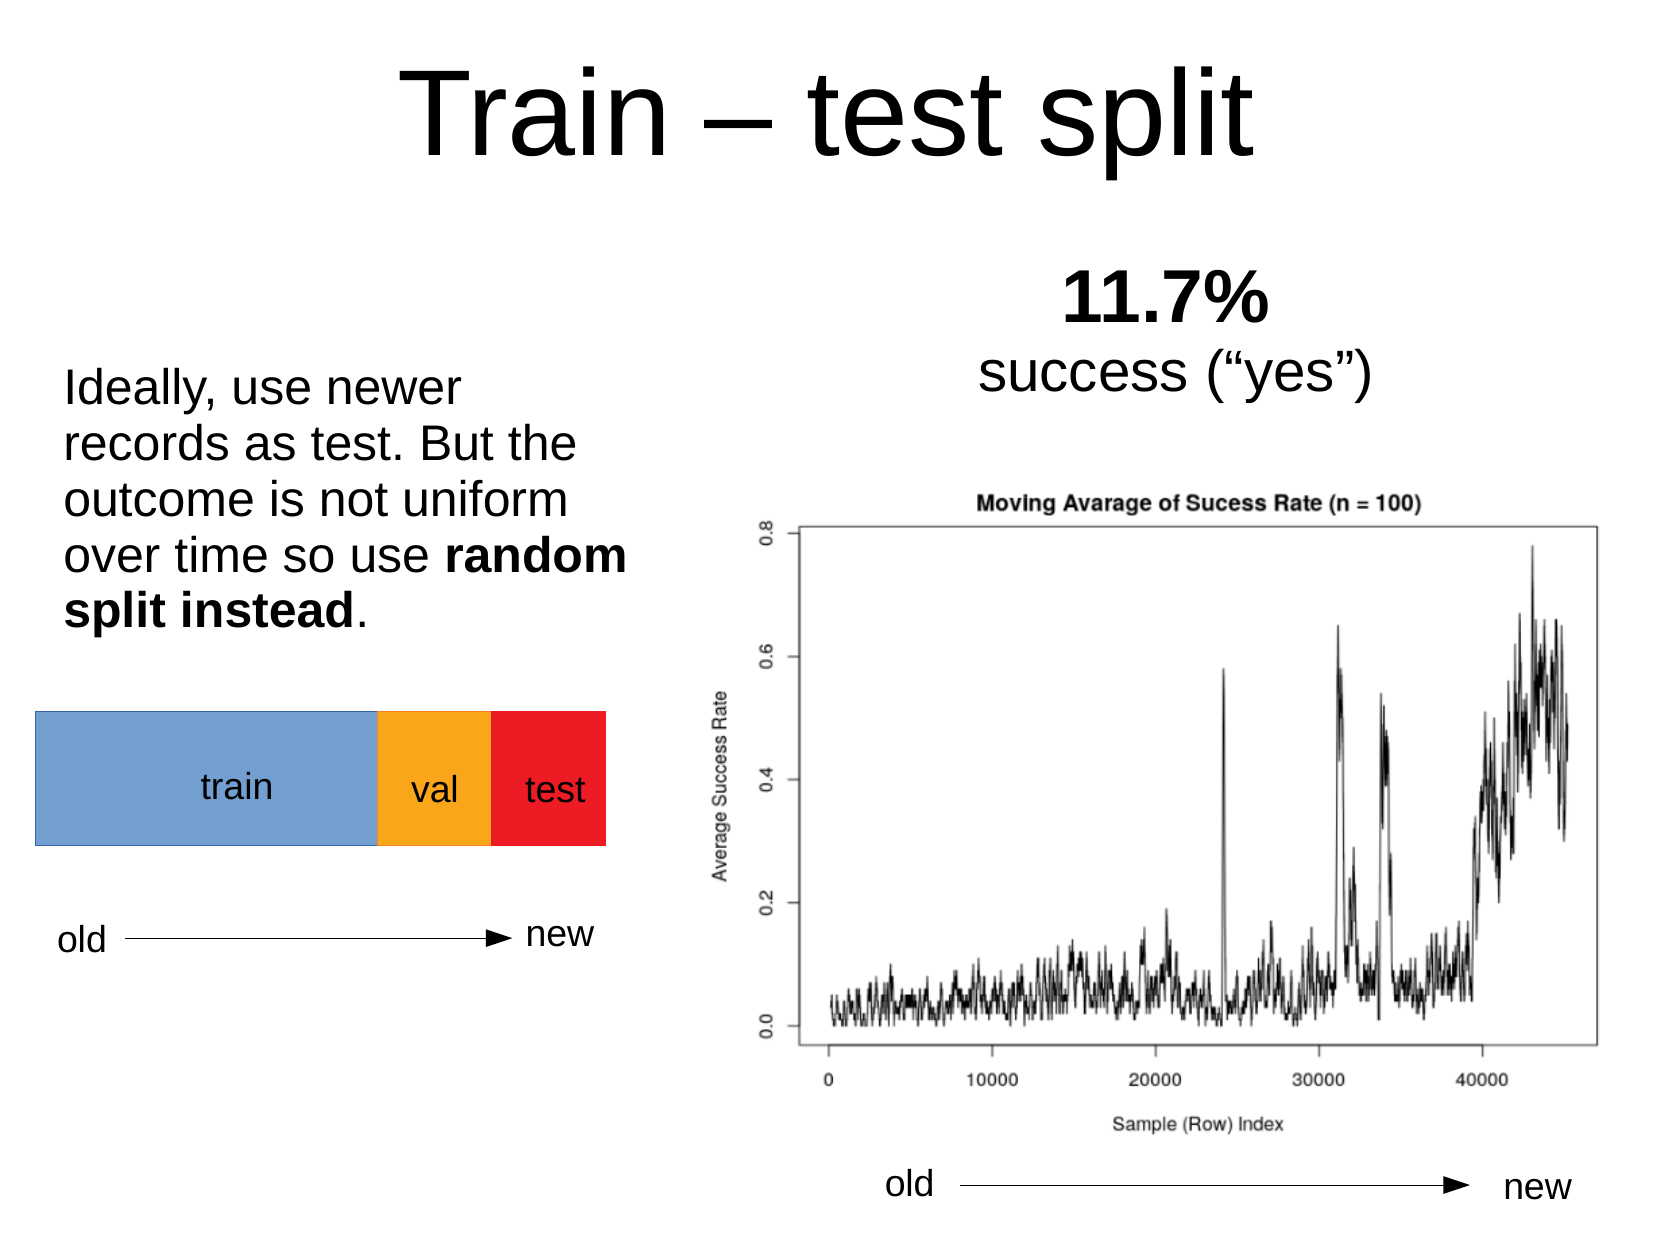

# Train – test split
11.7%
success (“yes”)
Ideally, use newer
records as test. But the outcome is not uniform over time so use random split instead.
train
val
test
new
old
old
new